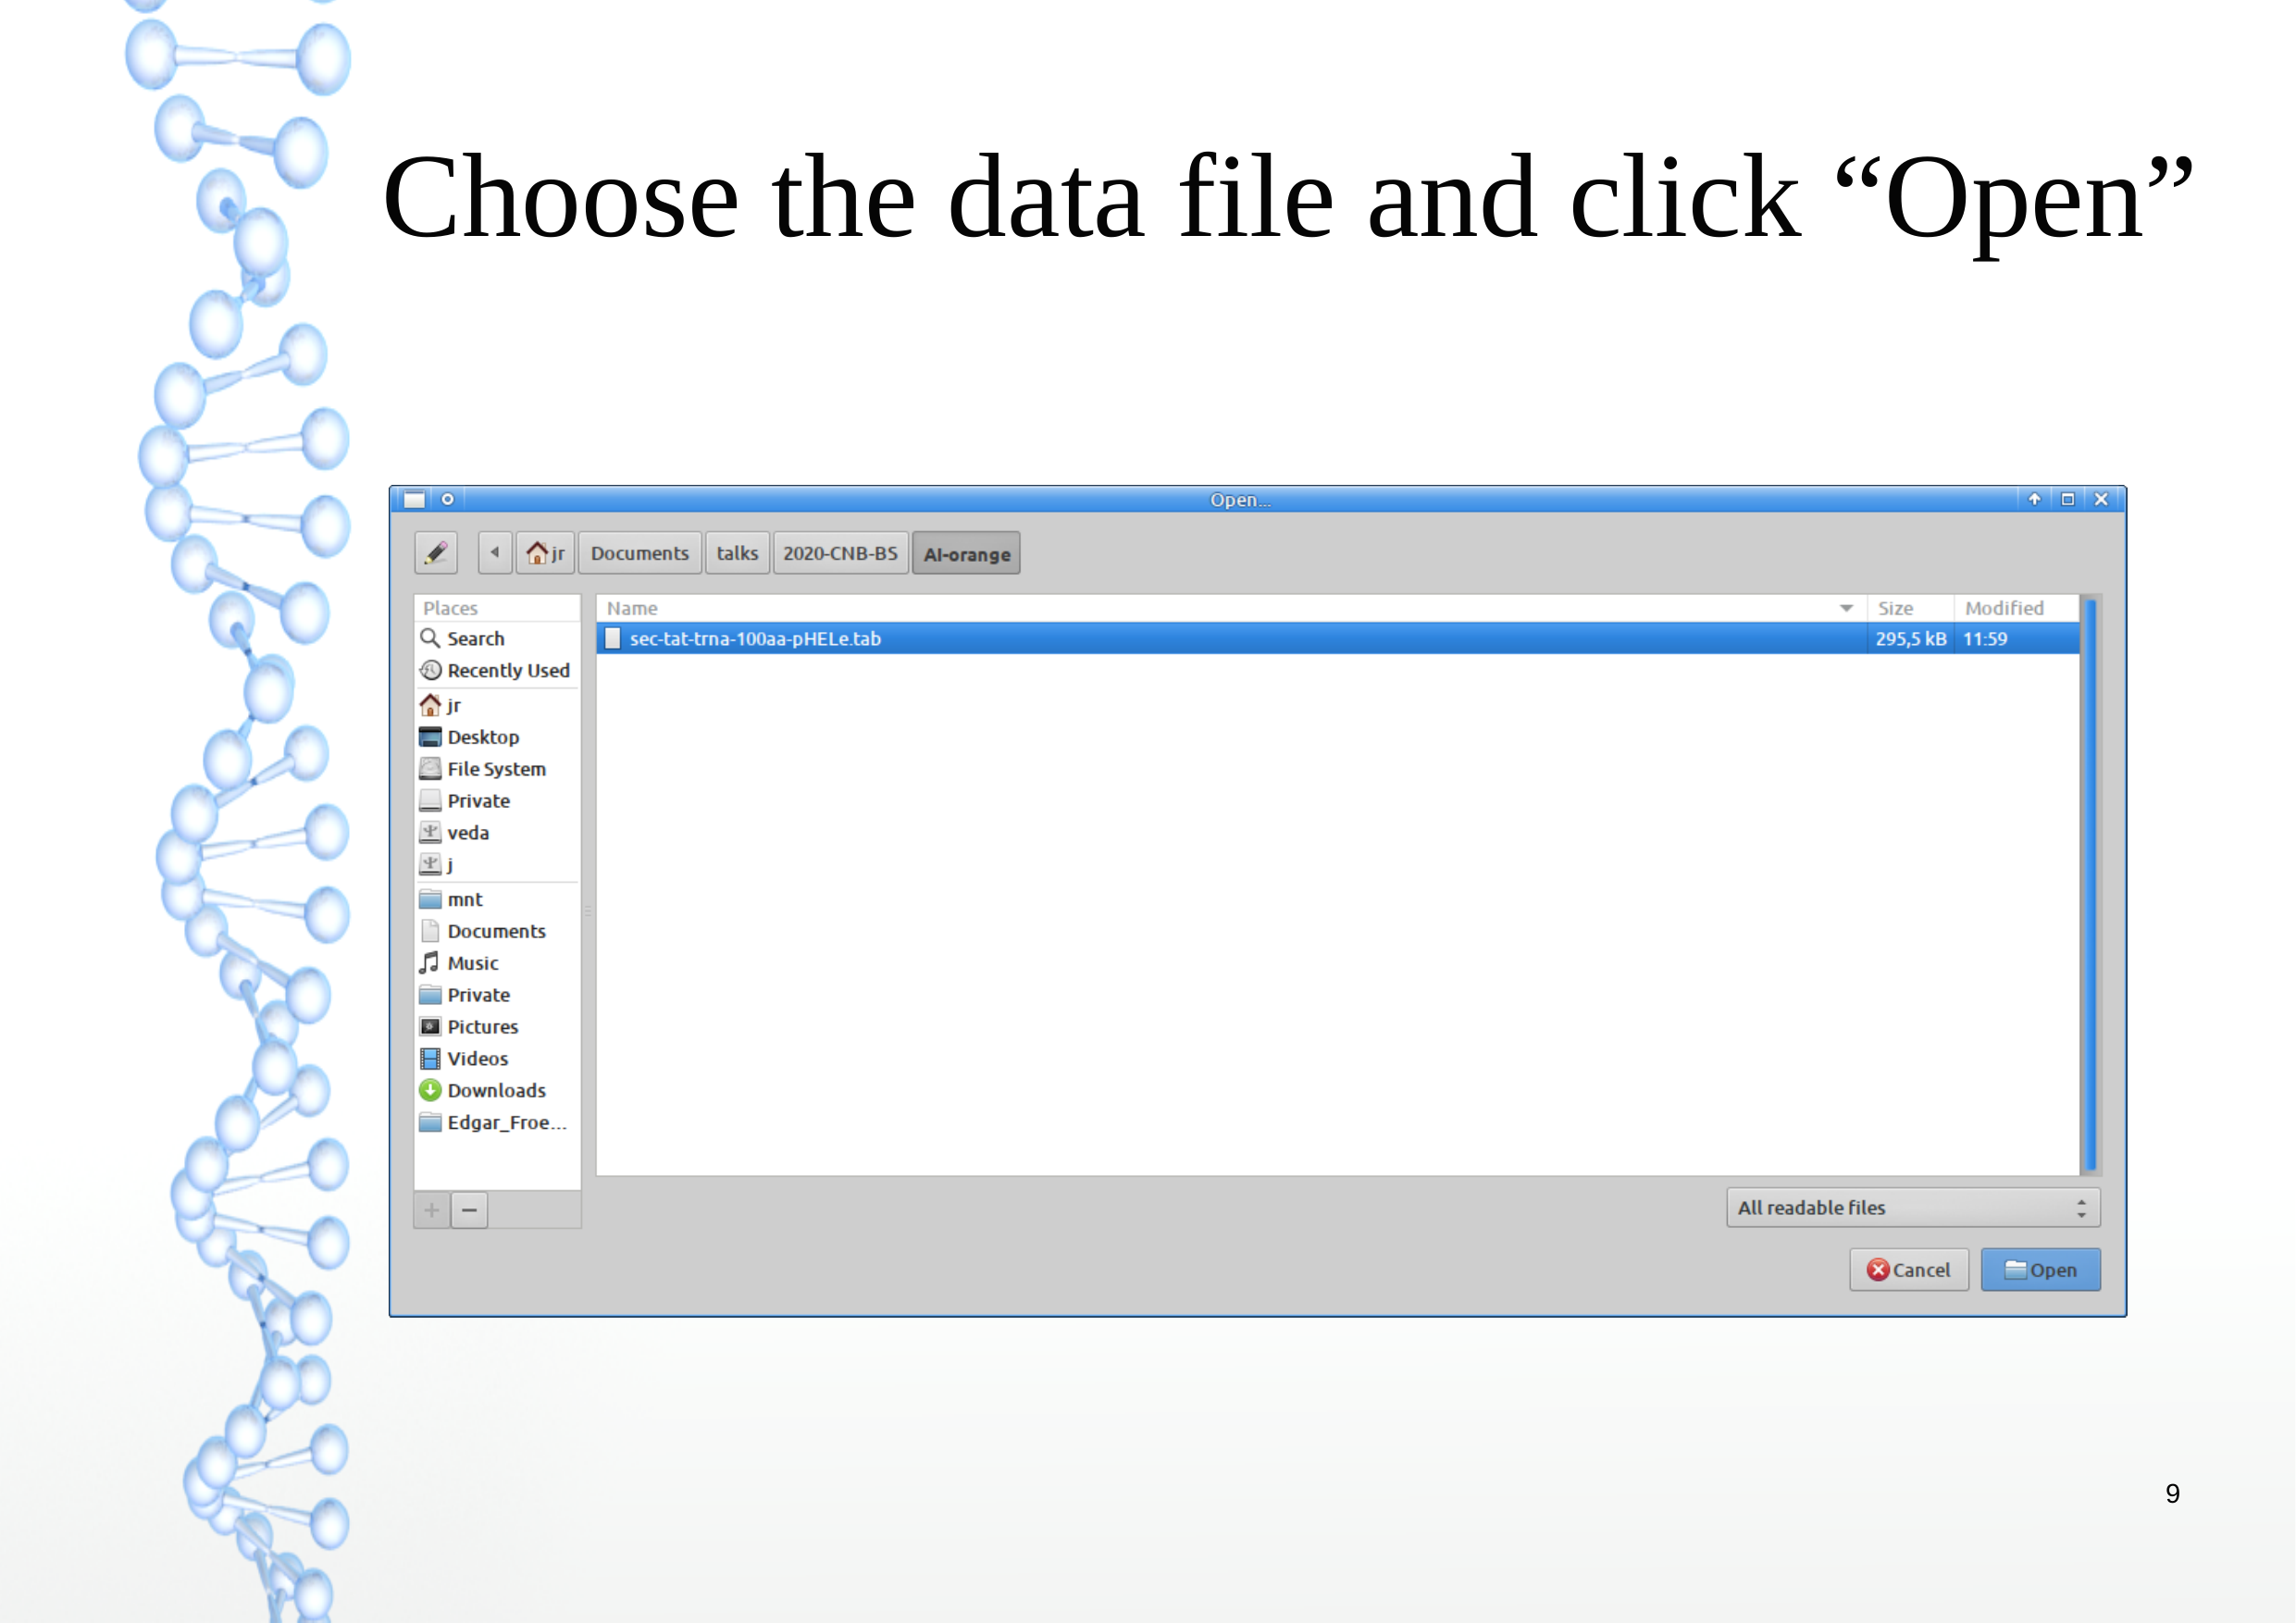

# Choose the data file and click “Open”
9